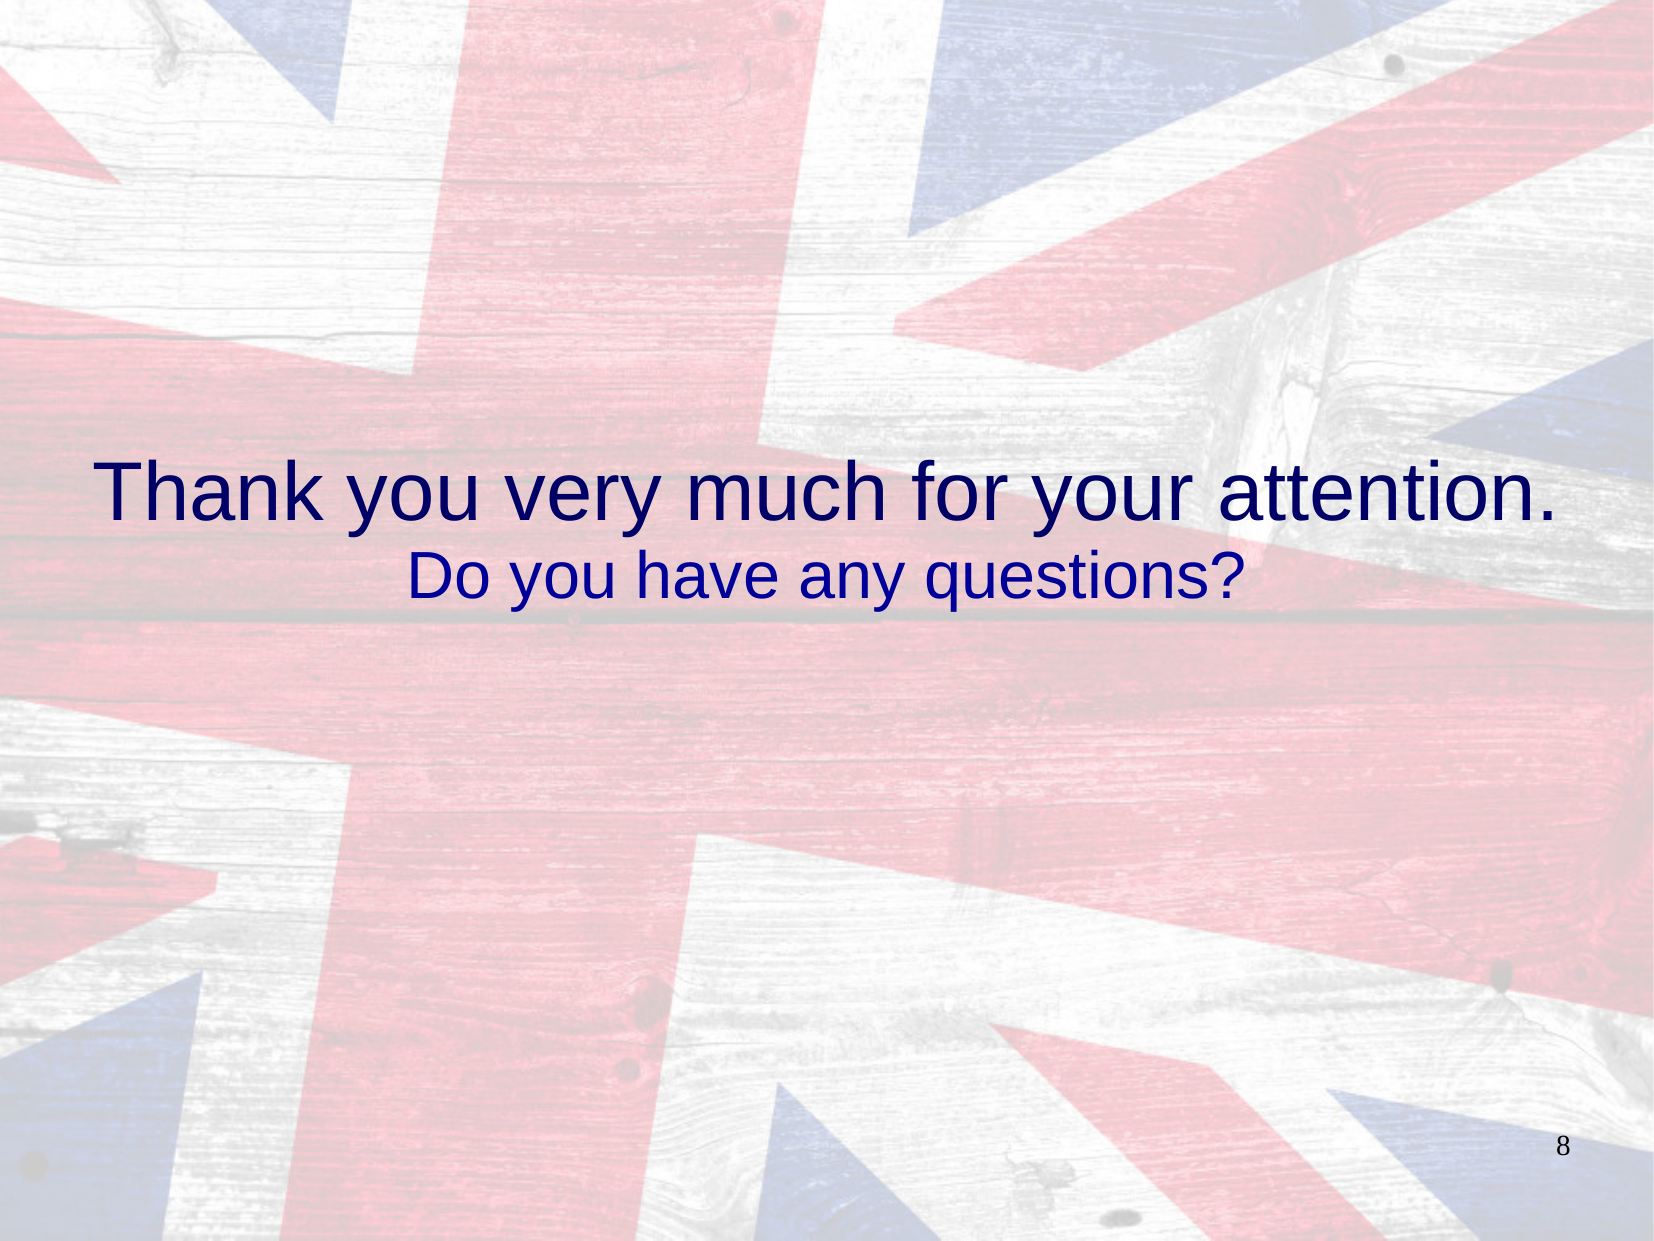

# Thank you very much for your attention.
Do you have any questions?
8